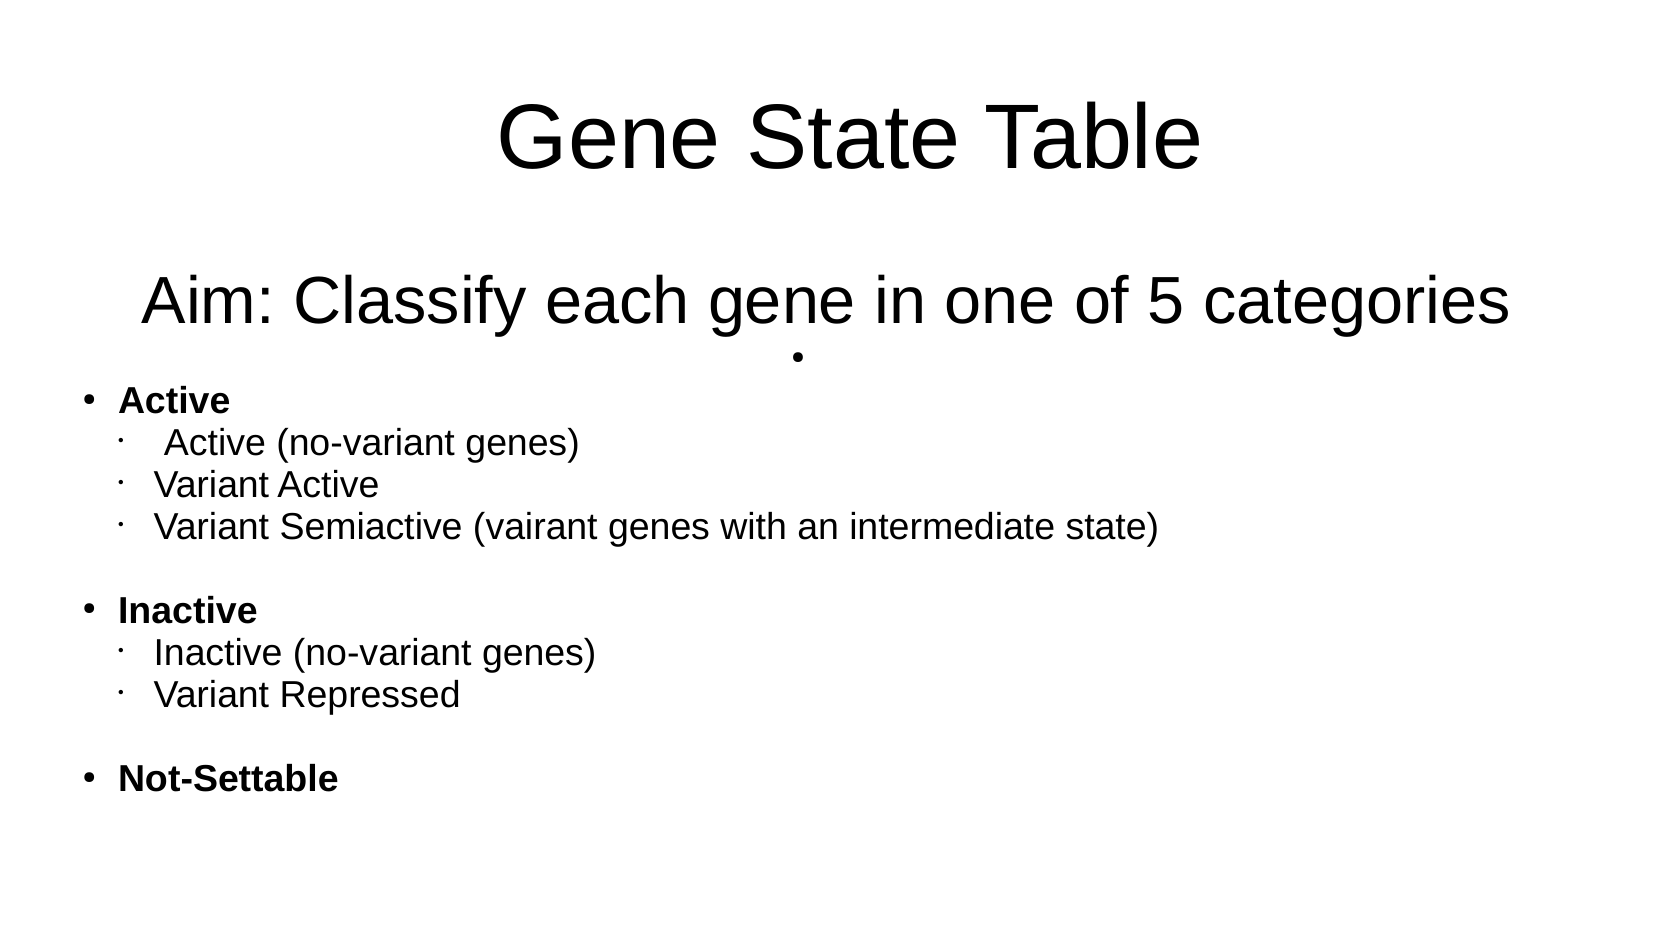

# Gene State Table
Aim: Classify each gene in one of 5 categories
Active
 Active (no-variant genes)
Variant Active
Variant Semiactive (vairant genes with an intermediate state)
Inactive
Inactive (no-variant genes)
Variant Repressed
Not-Settable